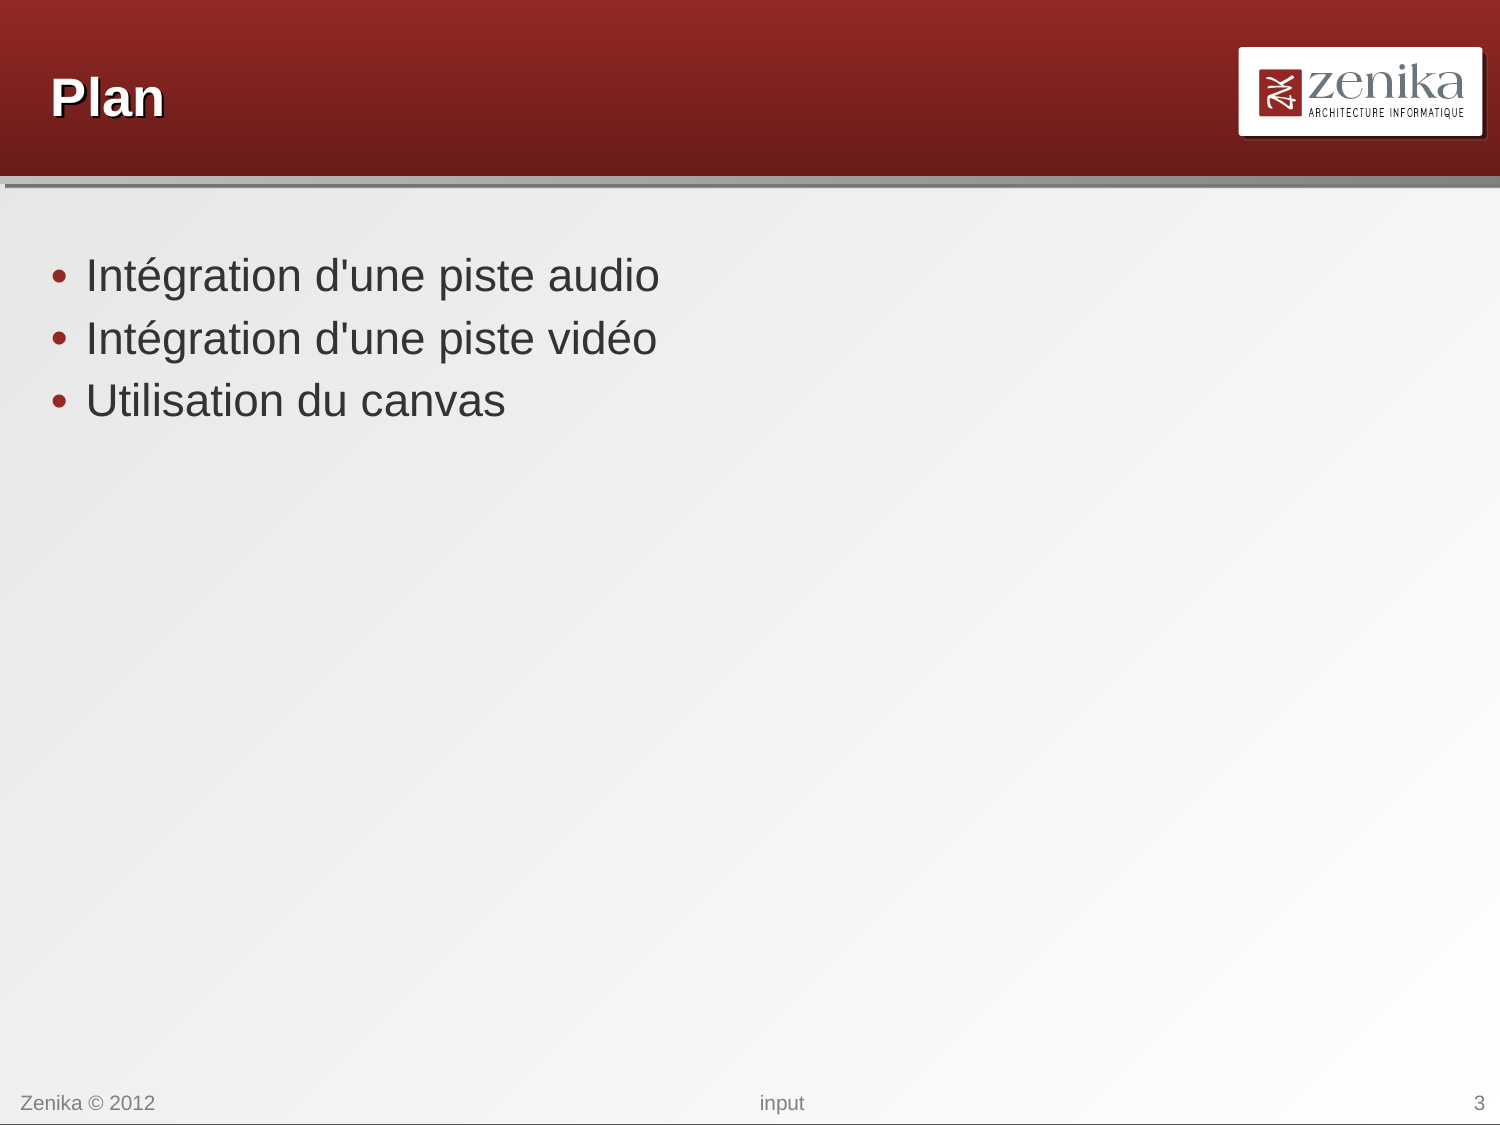

# Plan
Intégration d'une piste audio
Intégration d'une piste vidéo
Utilisation du canvas